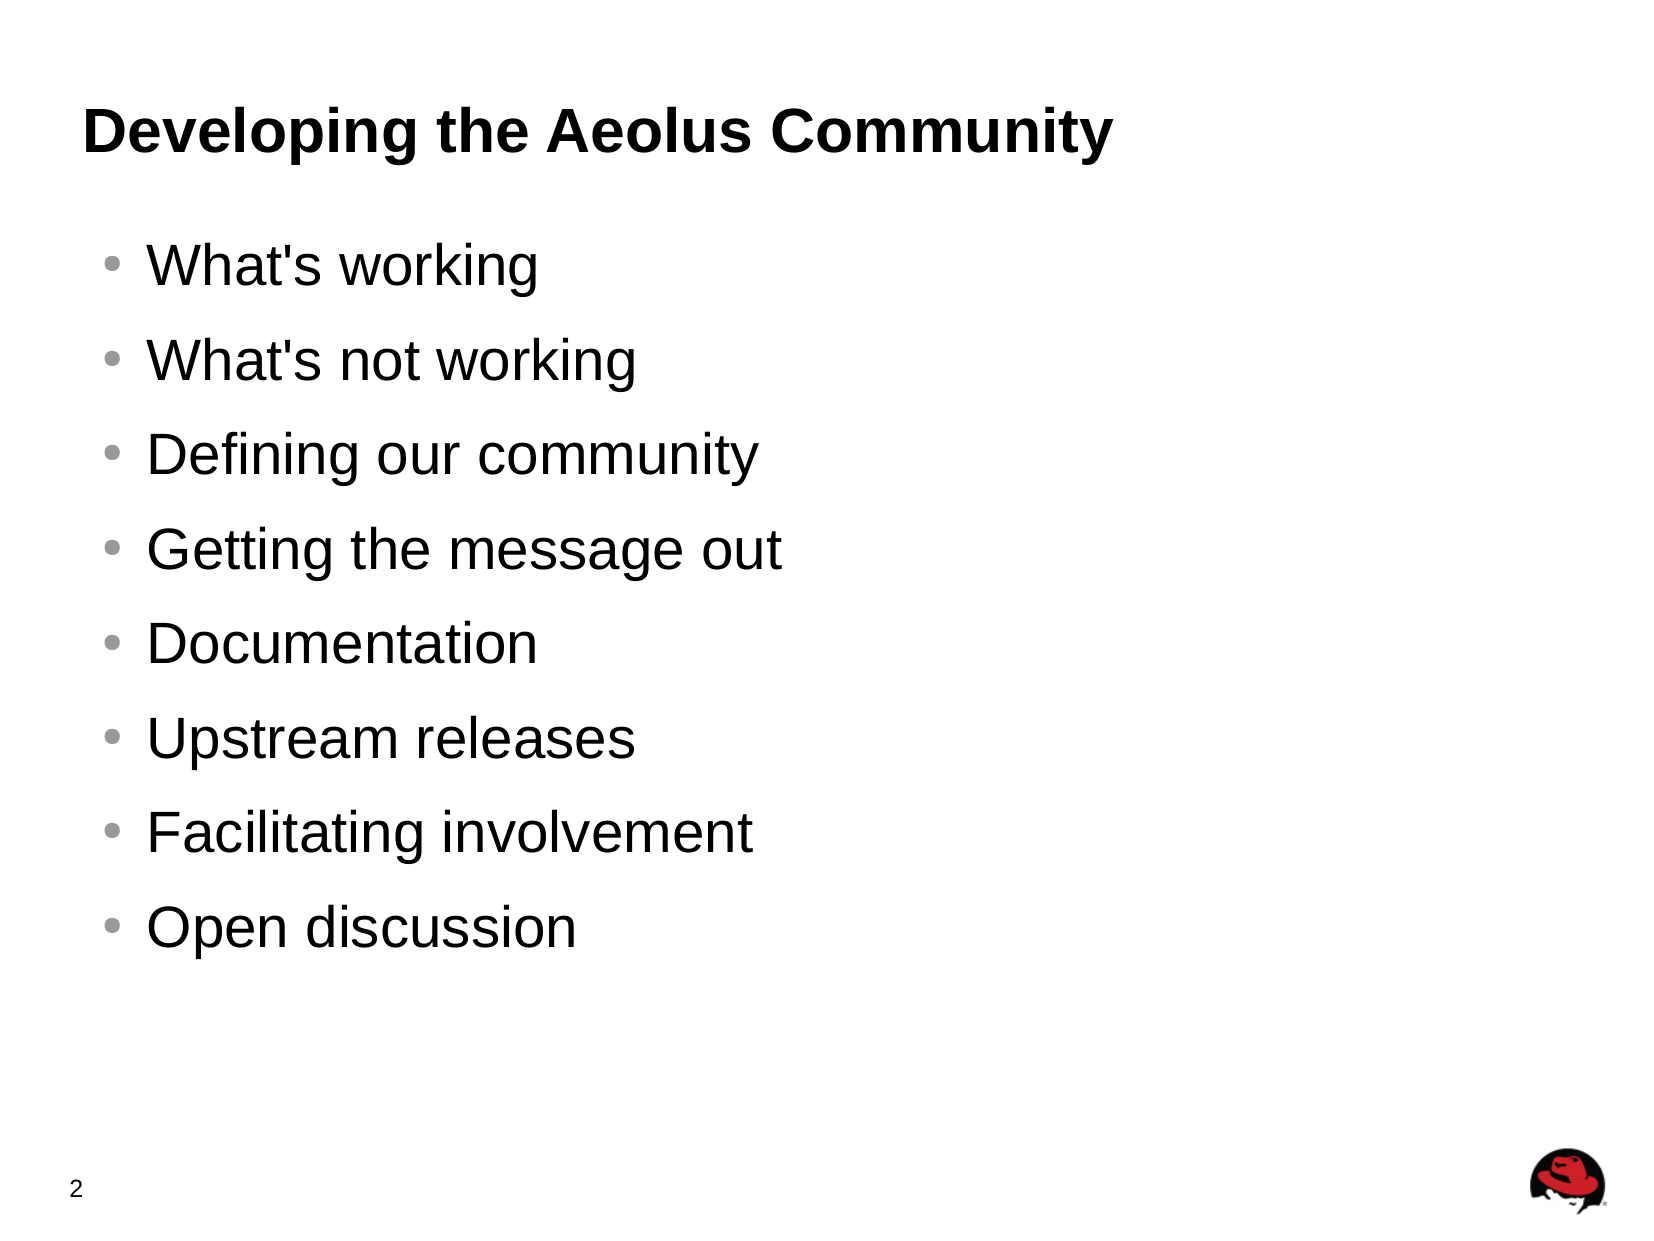

# Developing the Aeolus Community
What's working
What's not working
Defining our community
Getting the message out
Documentation
Upstream releases
Facilitating involvement
Open discussion